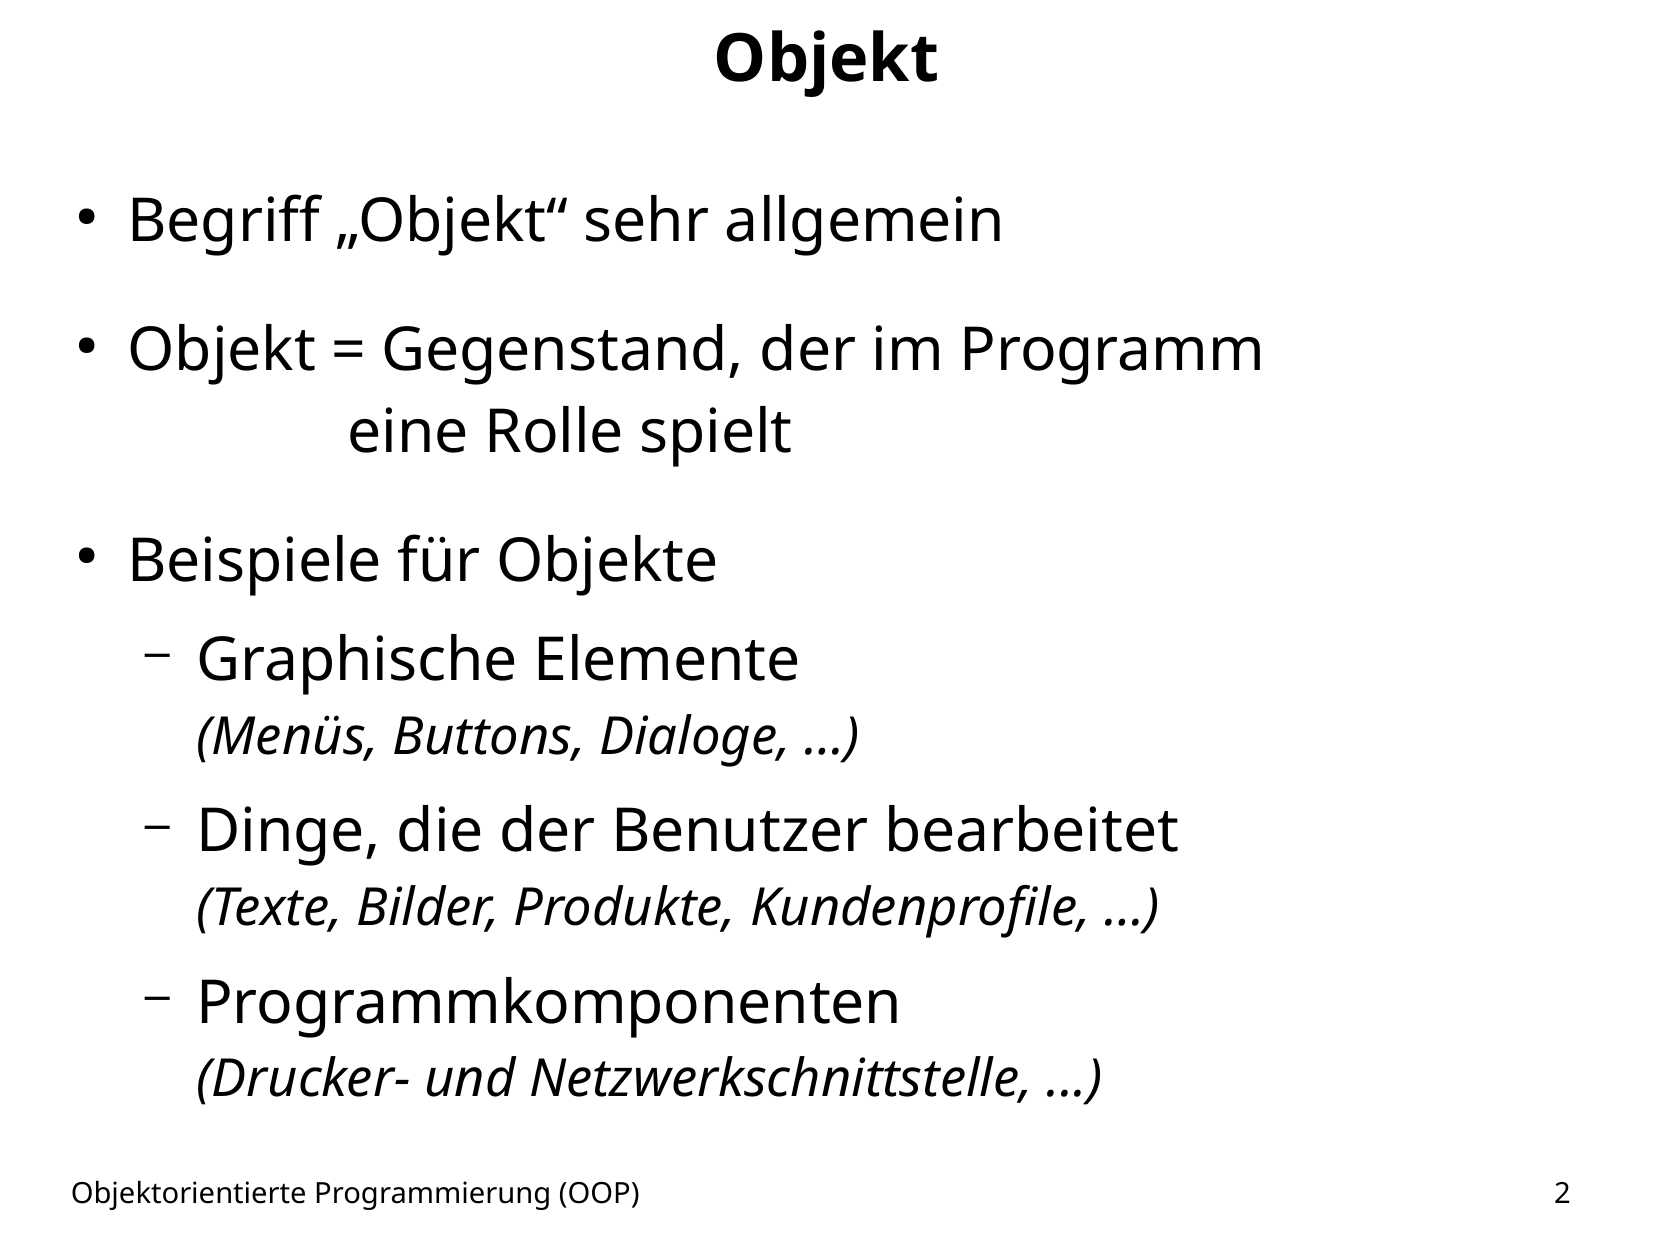

# Objekt
Begriff „Objekt“ sehr allgemein
Objekt = Gegenstand, der im Programm
 eine Rolle spielt
Beispiele für Objekte
Graphische Elemente
(Menüs, Buttons, Dialoge, …)
Dinge, die der Benutzer bearbeitet
(Texte, Bilder, Produkte, Kundenprofile, …)
Programmkomponenten
(Drucker- und Netzwerkschnittstelle, ...)
Objektorientierte Programmierung (OOP)
2